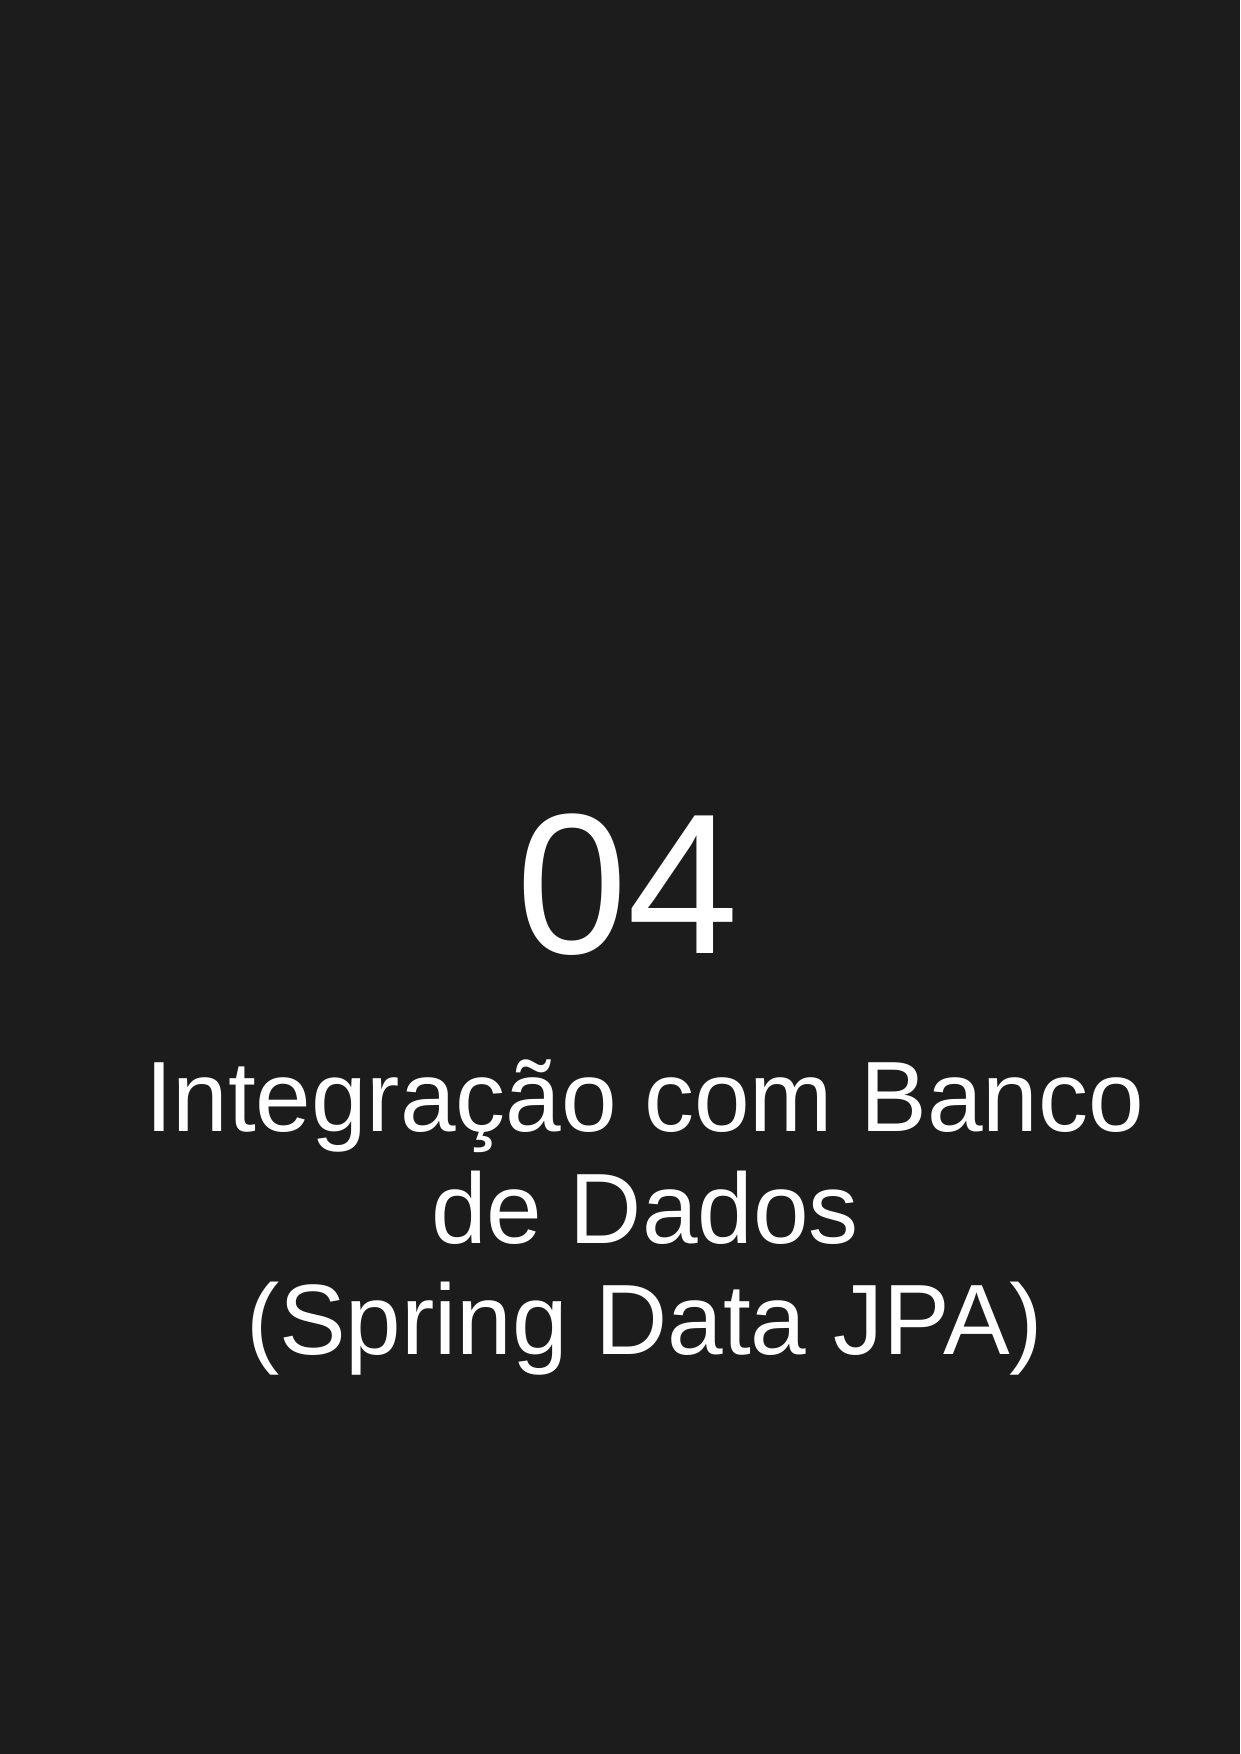

04
Integração com Banco de Dados
(Spring Data JPA)